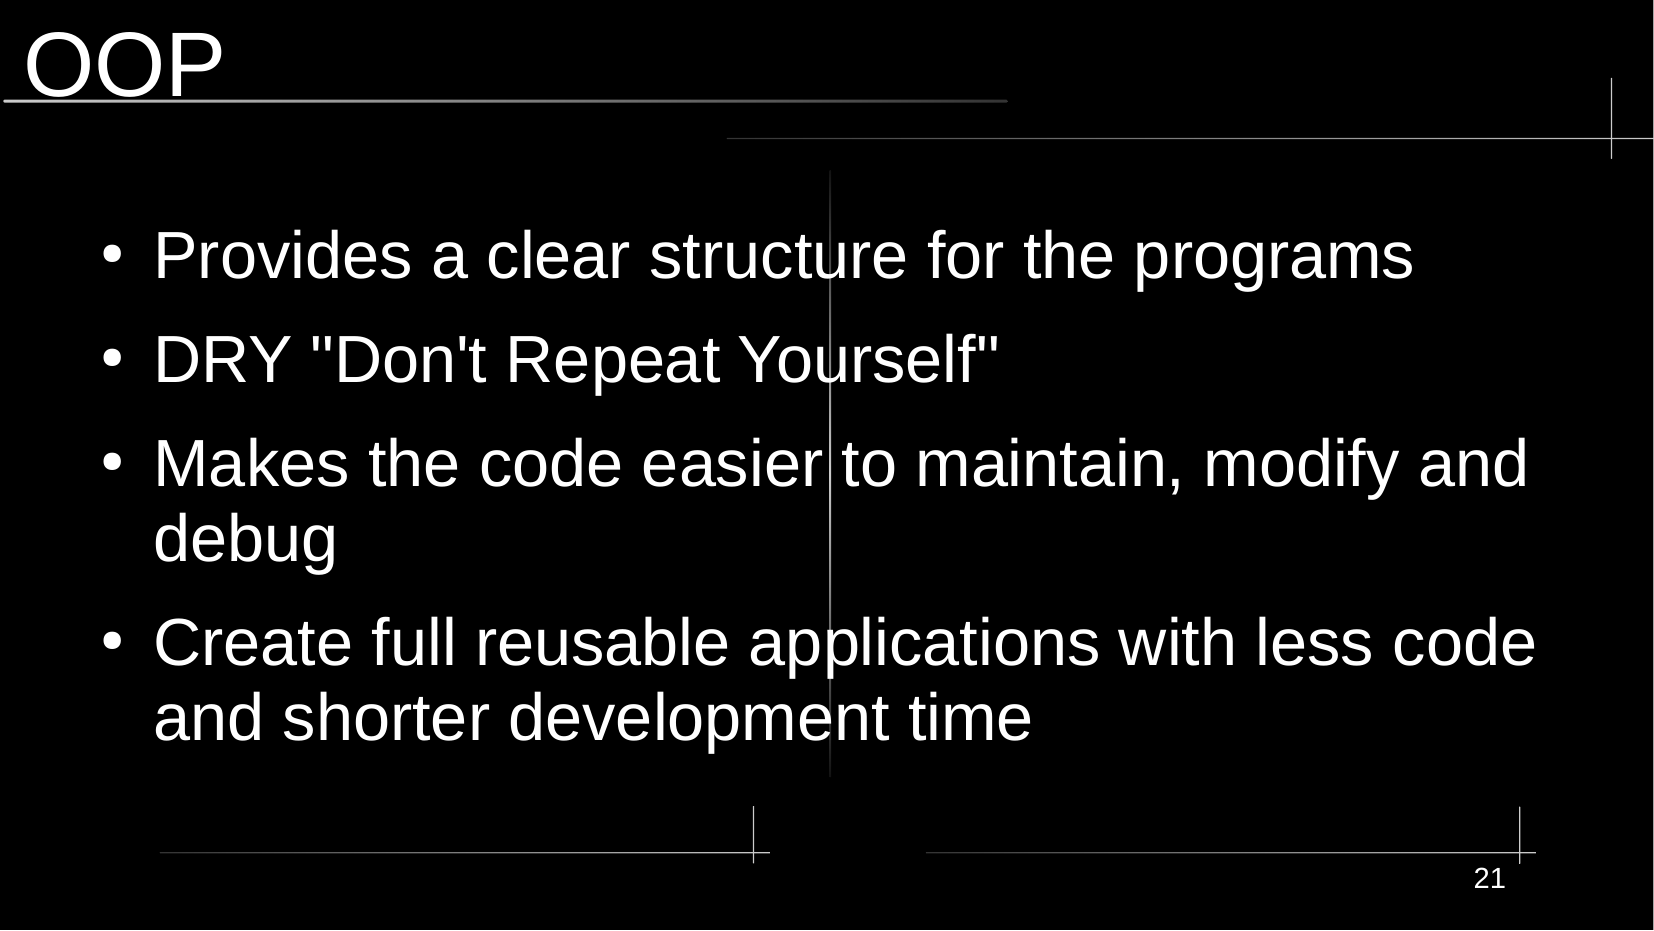

# OOP
Provides a clear structure for the programs
DRY "Don't Repeat Yourself"
Makes the code easier to maintain, modify and debug
Create full reusable applications with less code and shorter development time
21